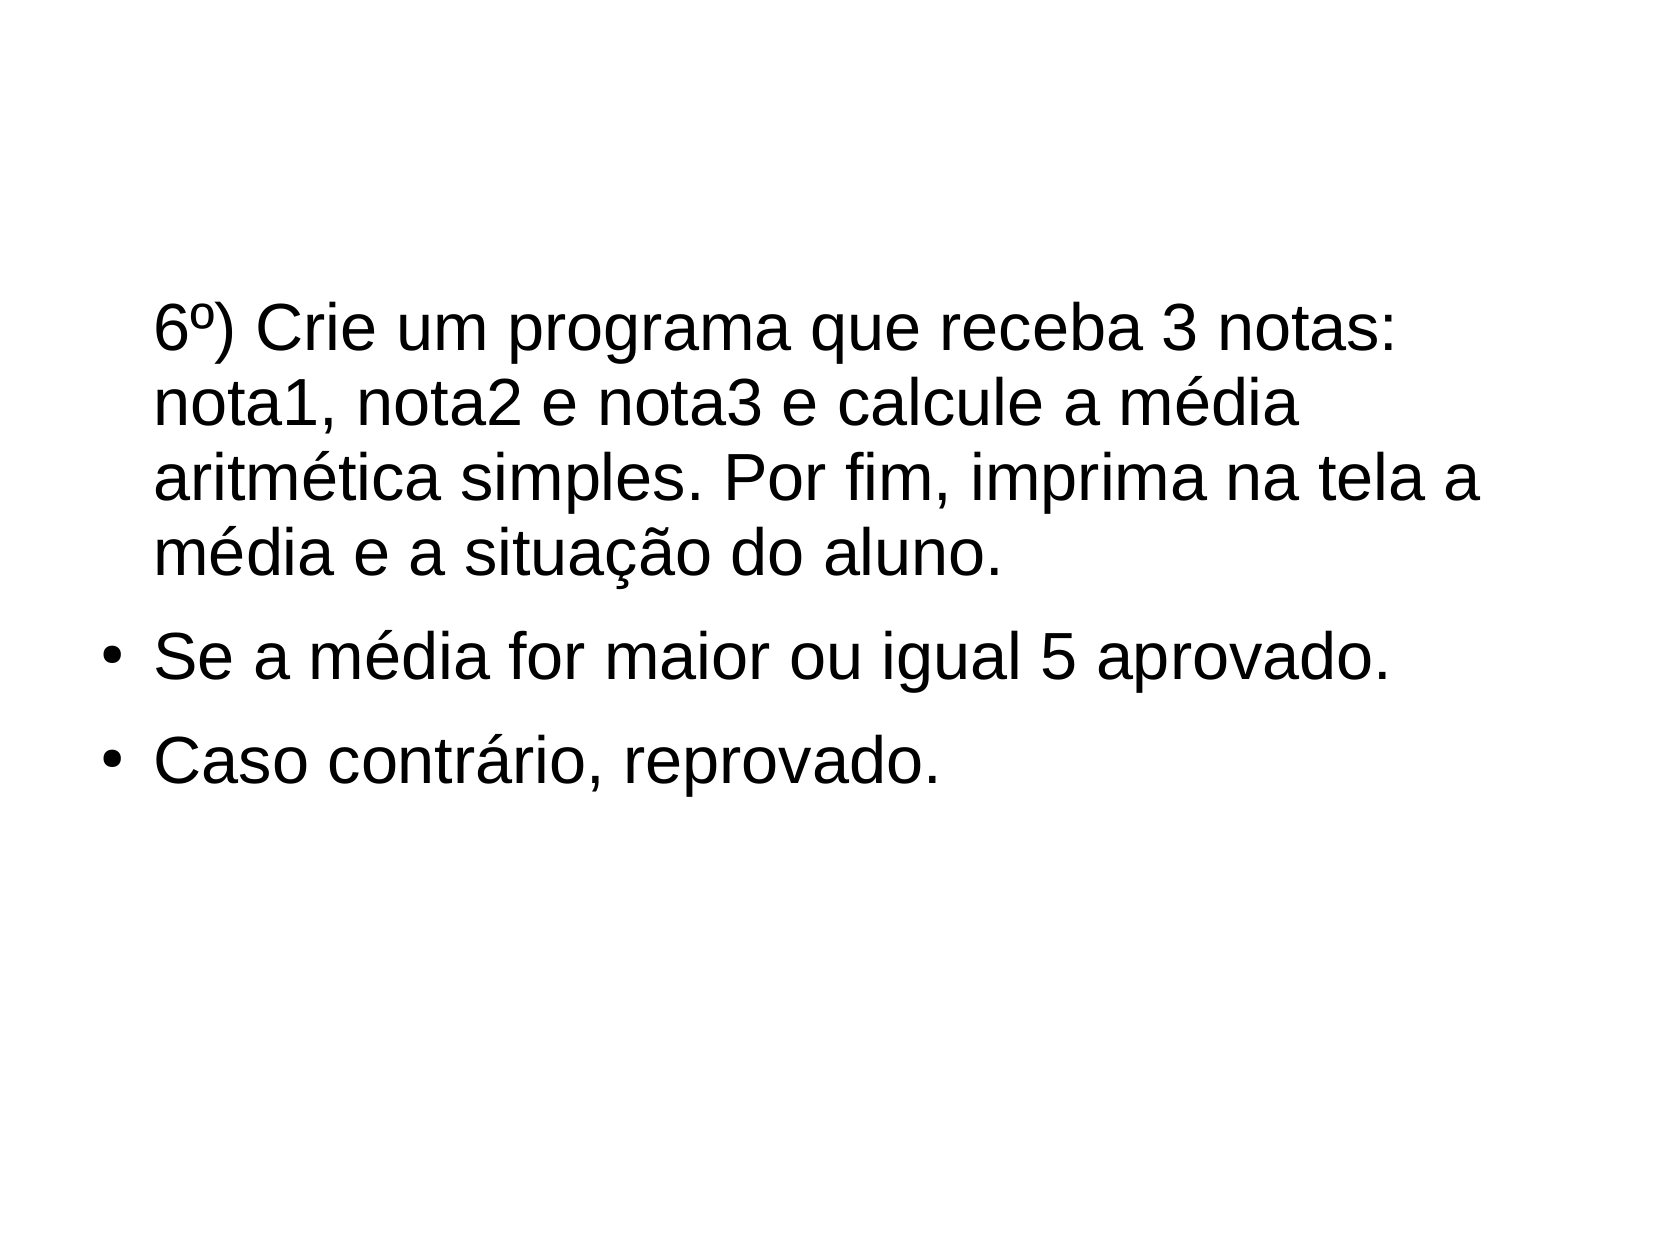

#
6º) Crie um programa que receba 3 notas: nota1, nota2 e nota3 e calcule a média aritmética simples. Por fim, imprima na tela a média e a situação do aluno.
Se a média for maior ou igual 5 aprovado.
Caso contrário, reprovado.